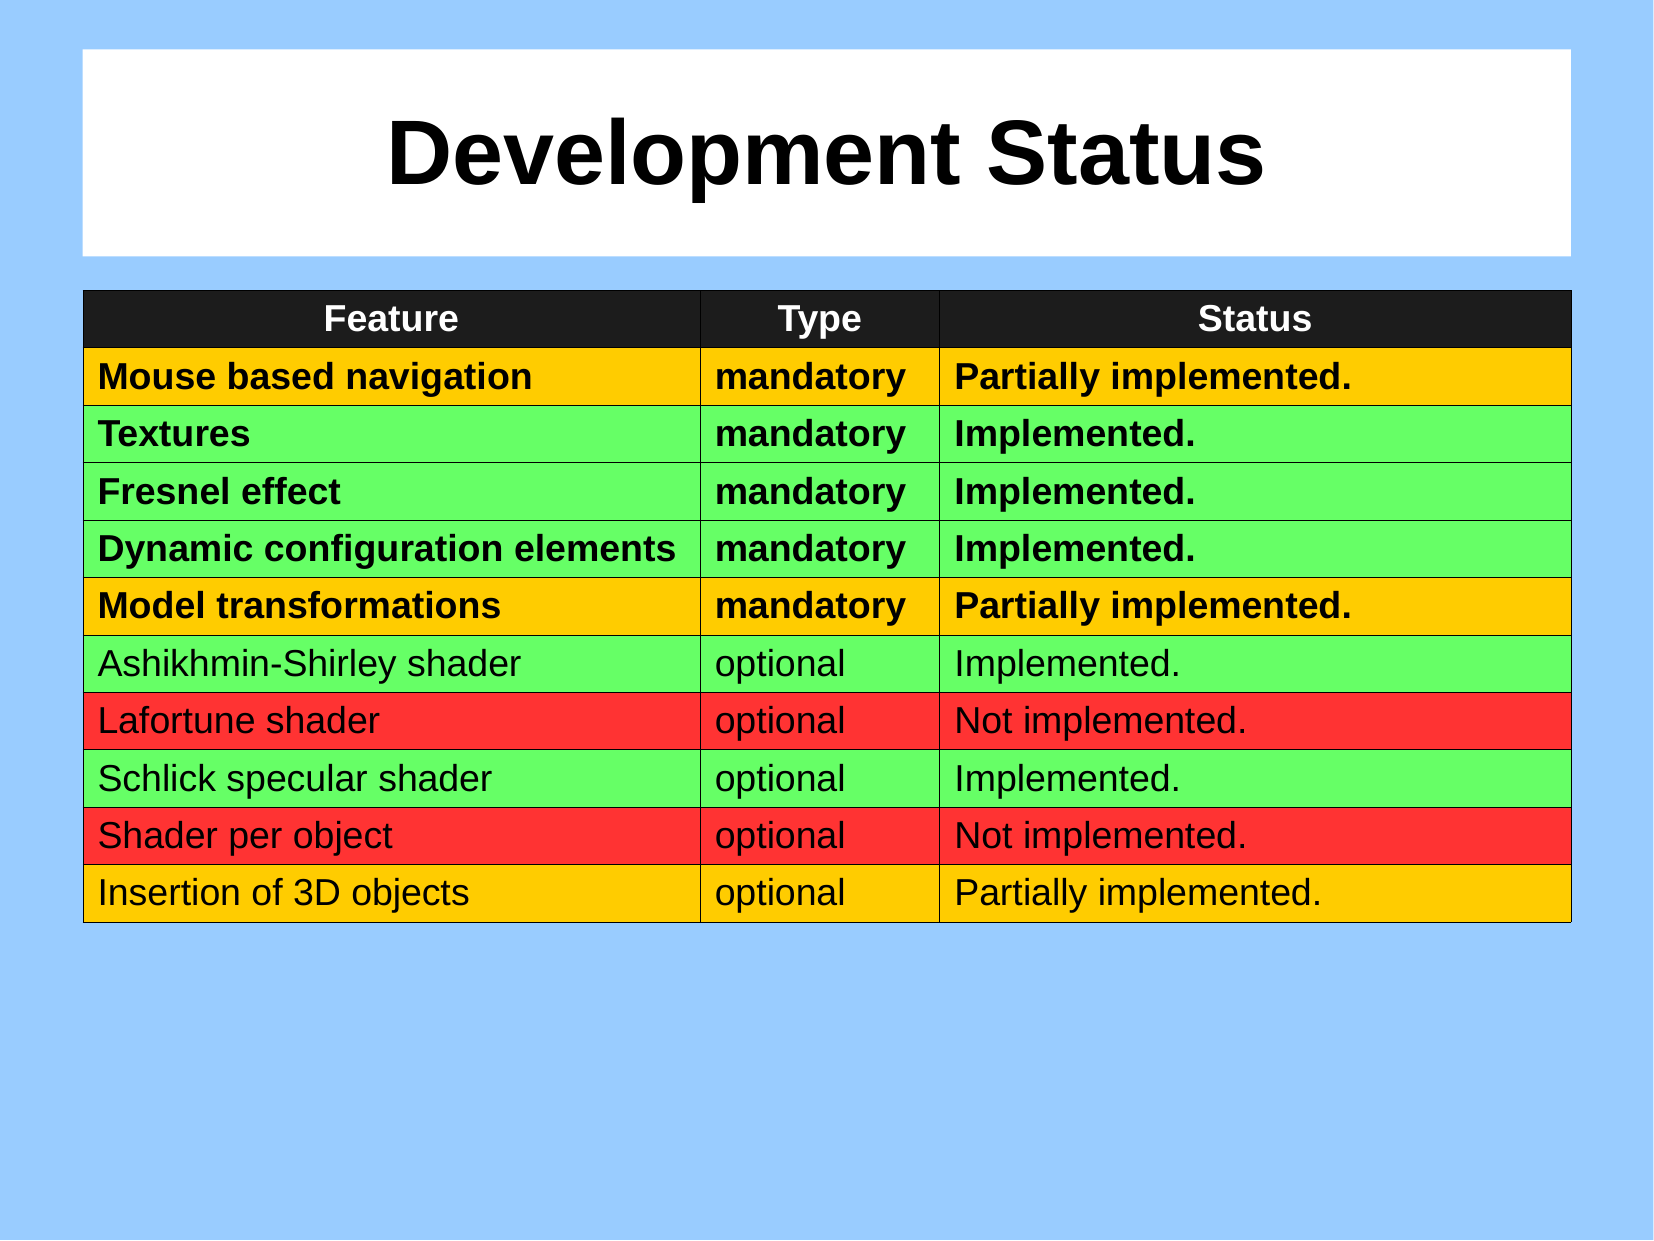

# Development Status
| Feature | Type | Status |
| --- | --- | --- |
| Mouse based navigation | mandatory | Partially implemented. |
| Textures | mandatory | Implemented. |
| Fresnel effect | mandatory | Implemented. |
| Dynamic configuration elements | mandatory | Implemented. |
| Model transformations | mandatory | Partially implemented. |
| Ashikhmin-Shirley shader | optional | Implemented. |
| Lafortune shader | optional | Not implemented. |
| Schlick specular shader | optional | Implemented. |
| Shader per object | optional | Not implemented. |
| Insertion of 3D objects | optional | Partially implemented. |